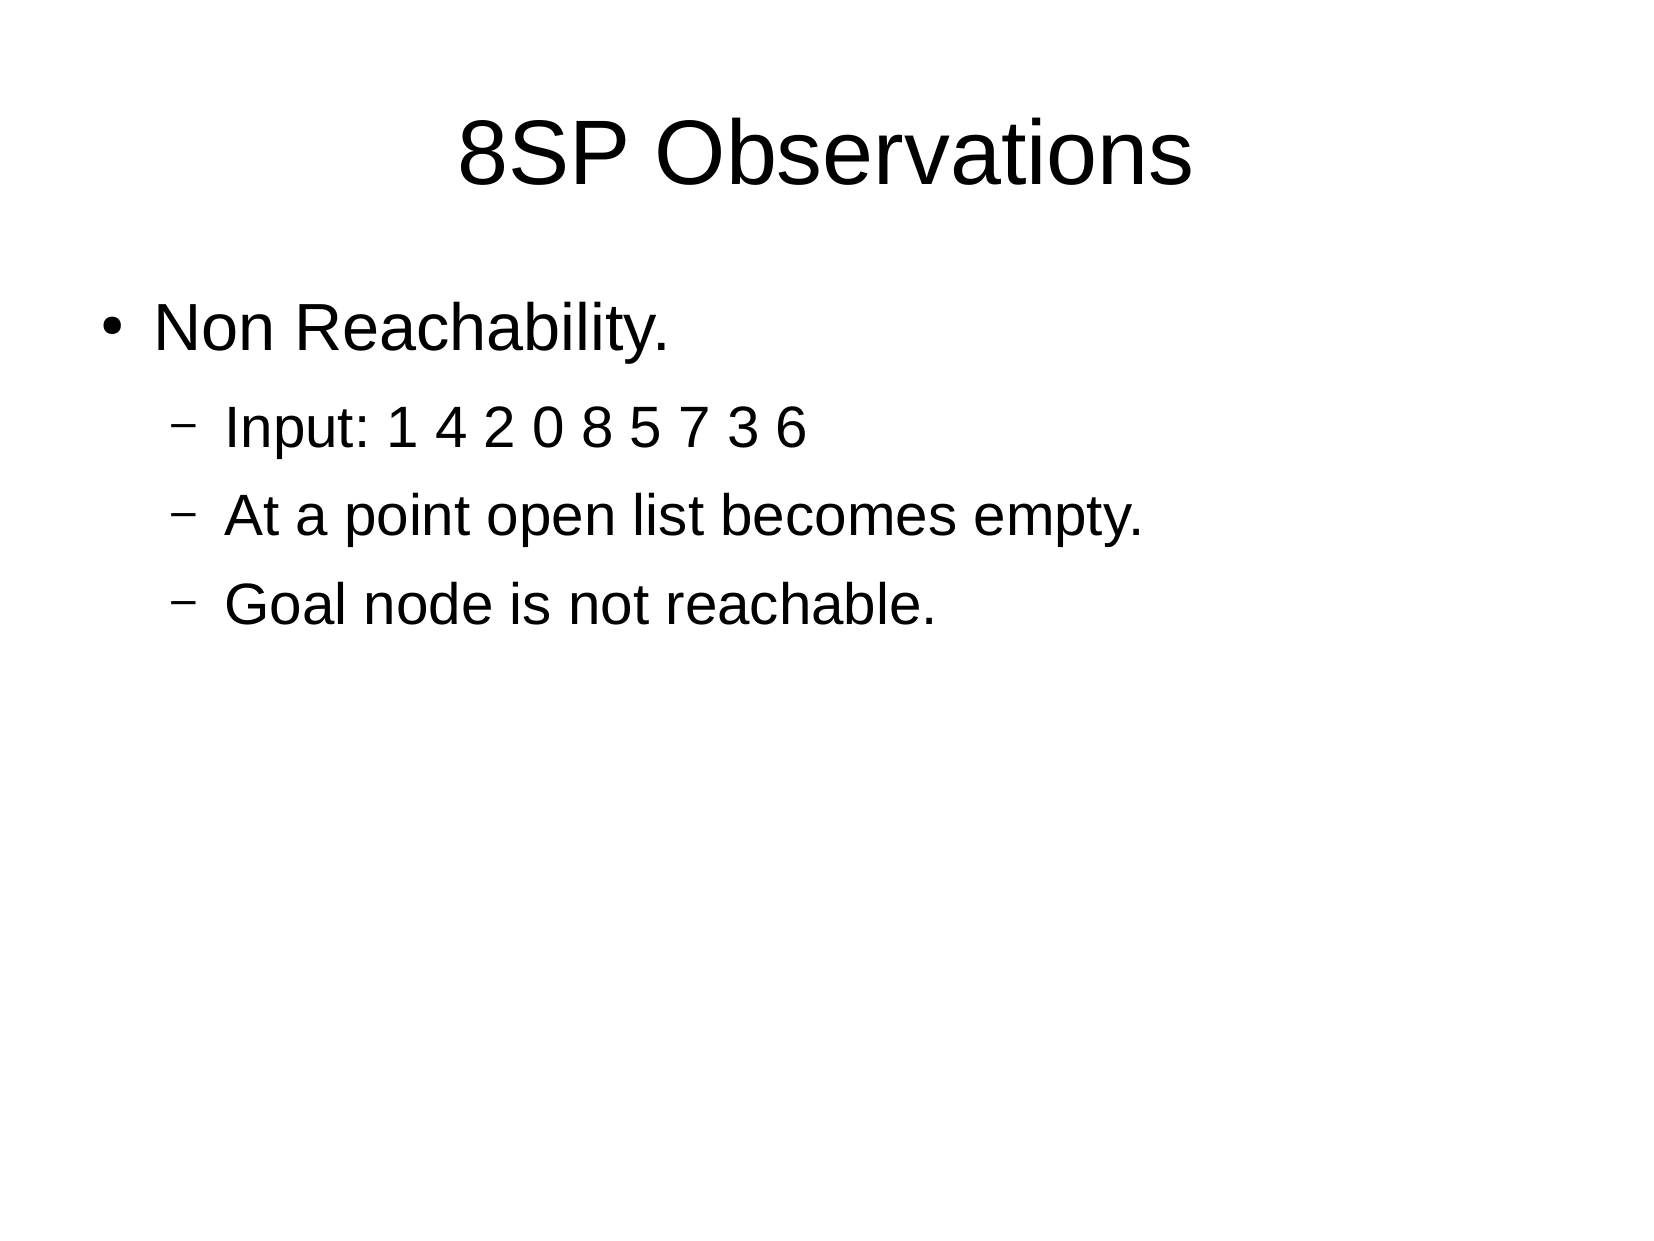

# 8SP Observations
Non Reachability.
Input: 1 4 2 0 8 5 7 3 6
At a point open list becomes empty.
Goal node is not reachable.